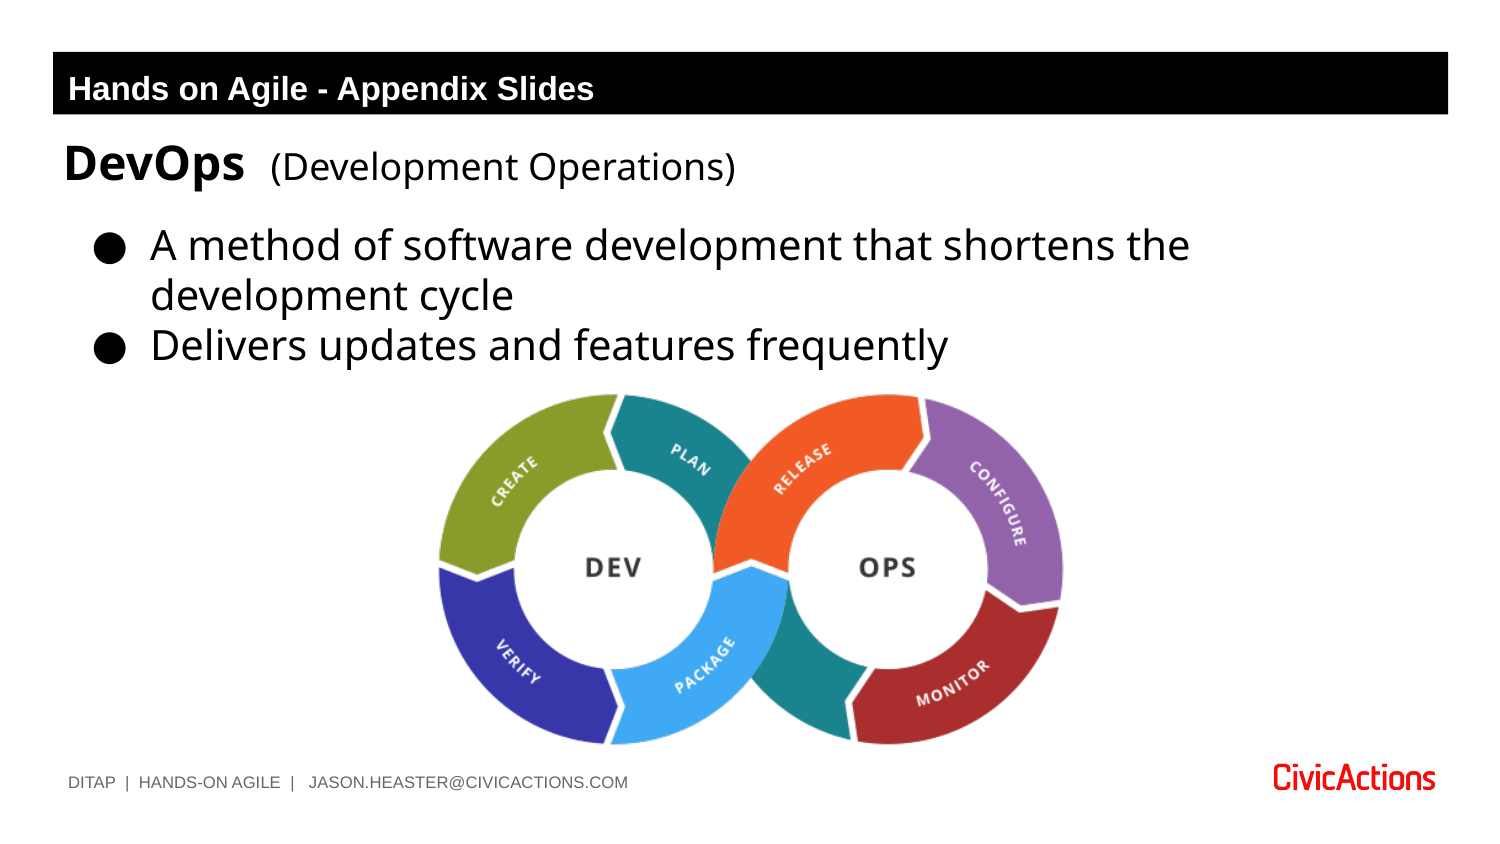

# Hands on Agile - Appendix Slides
DevOps (Development Operations)
A method of software development that shortens the development cycle
Delivers updates and features frequently